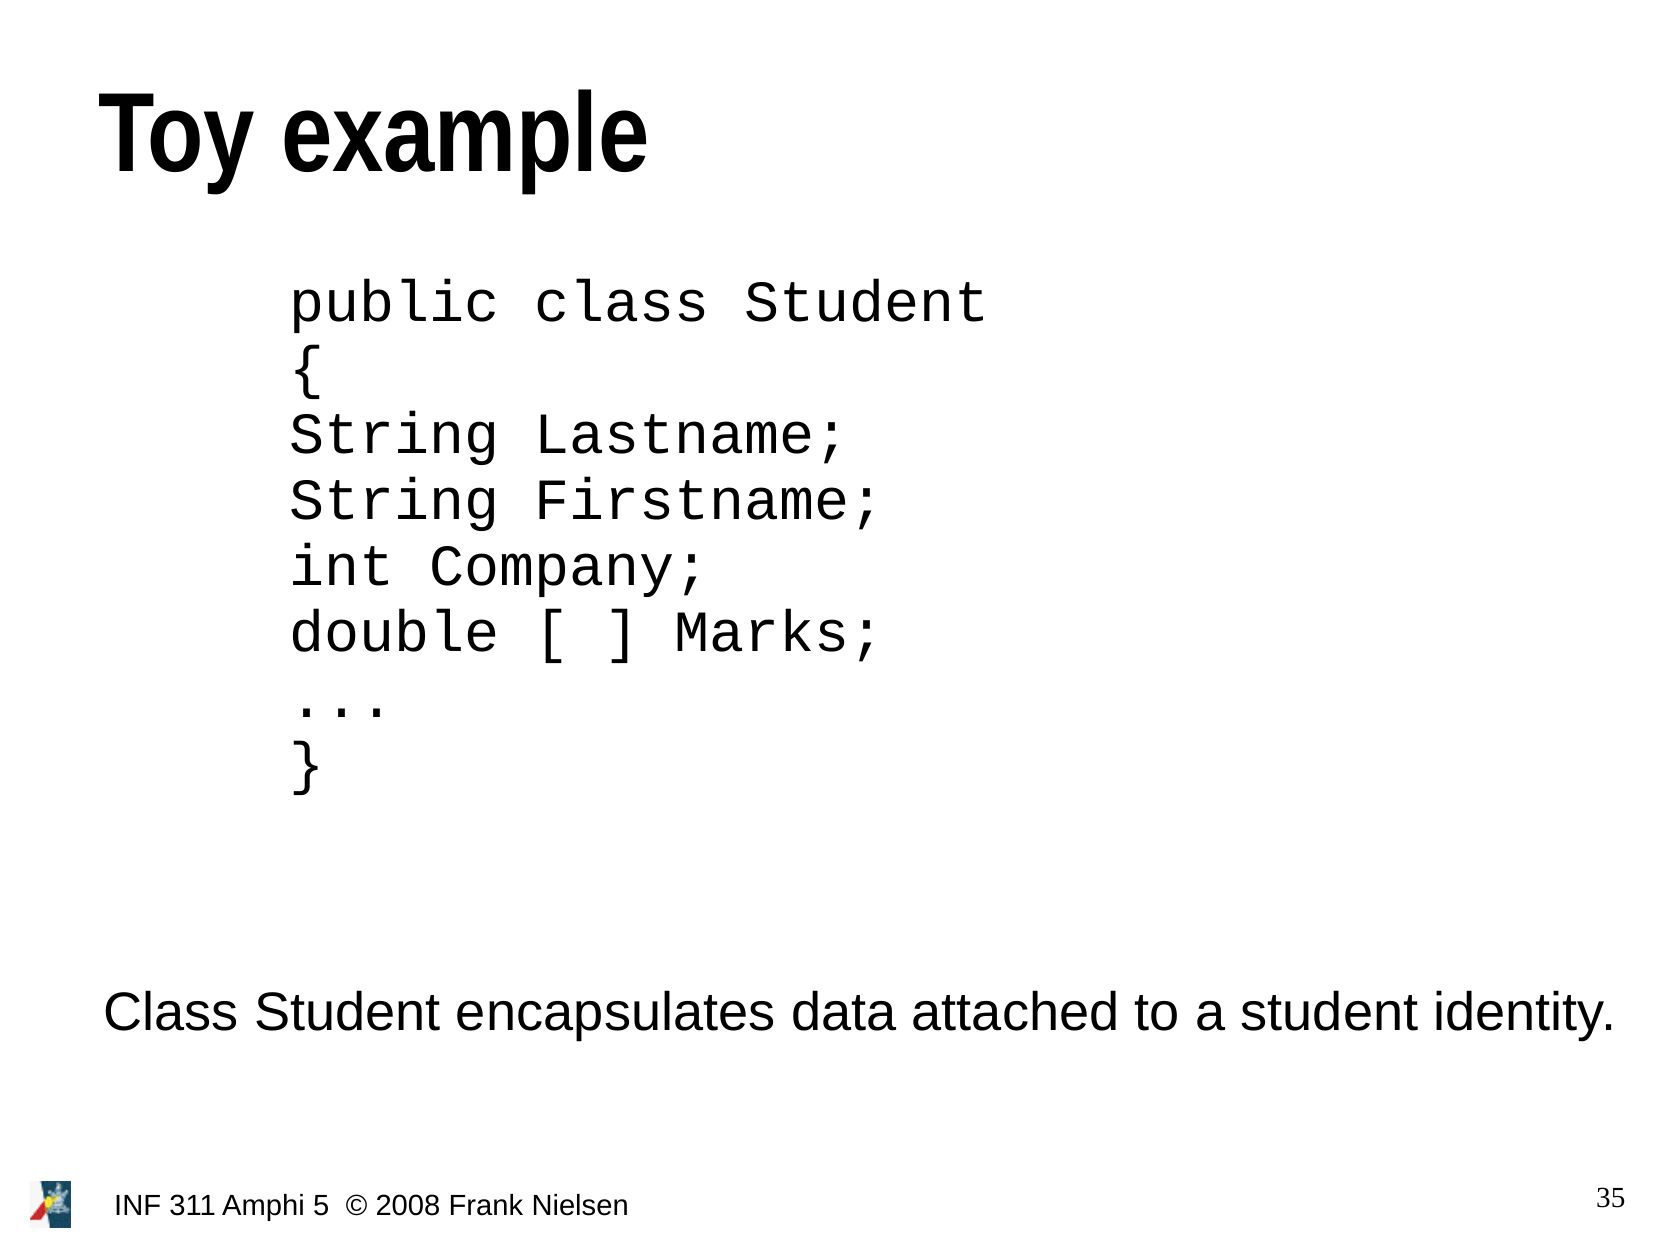

Toy example
public class Student
{
String Lastname;
String Firstname;
int Company;
double [ ] Marks;
...
}
Class Student encapsulates data attached to a student identity.